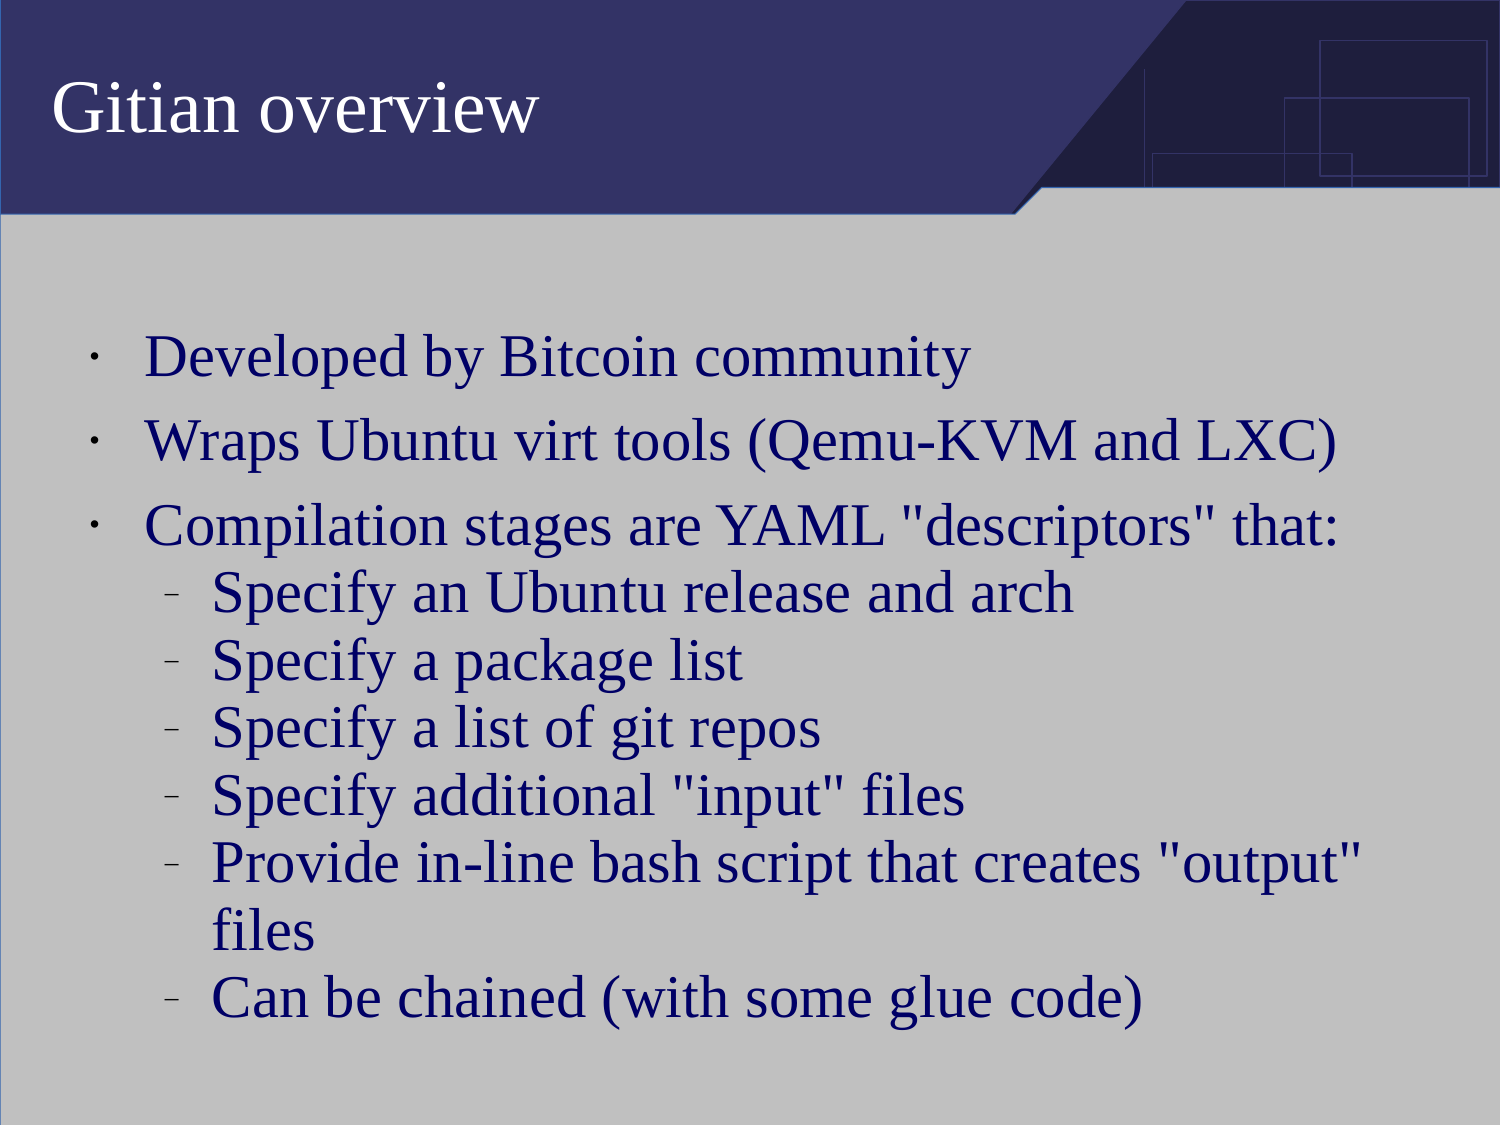

Gitian overview
Developed by Bitcoin community
Wraps Ubuntu virt tools (Qemu-KVM and LXC)
Compilation stages are YAML "descriptors" that:
Specify an Ubuntu release and arch
Specify a package list
Specify a list of git repos
Specify additional "input" files
Provide in-line bash script that creates "output" files
Can be chained (with some glue code)